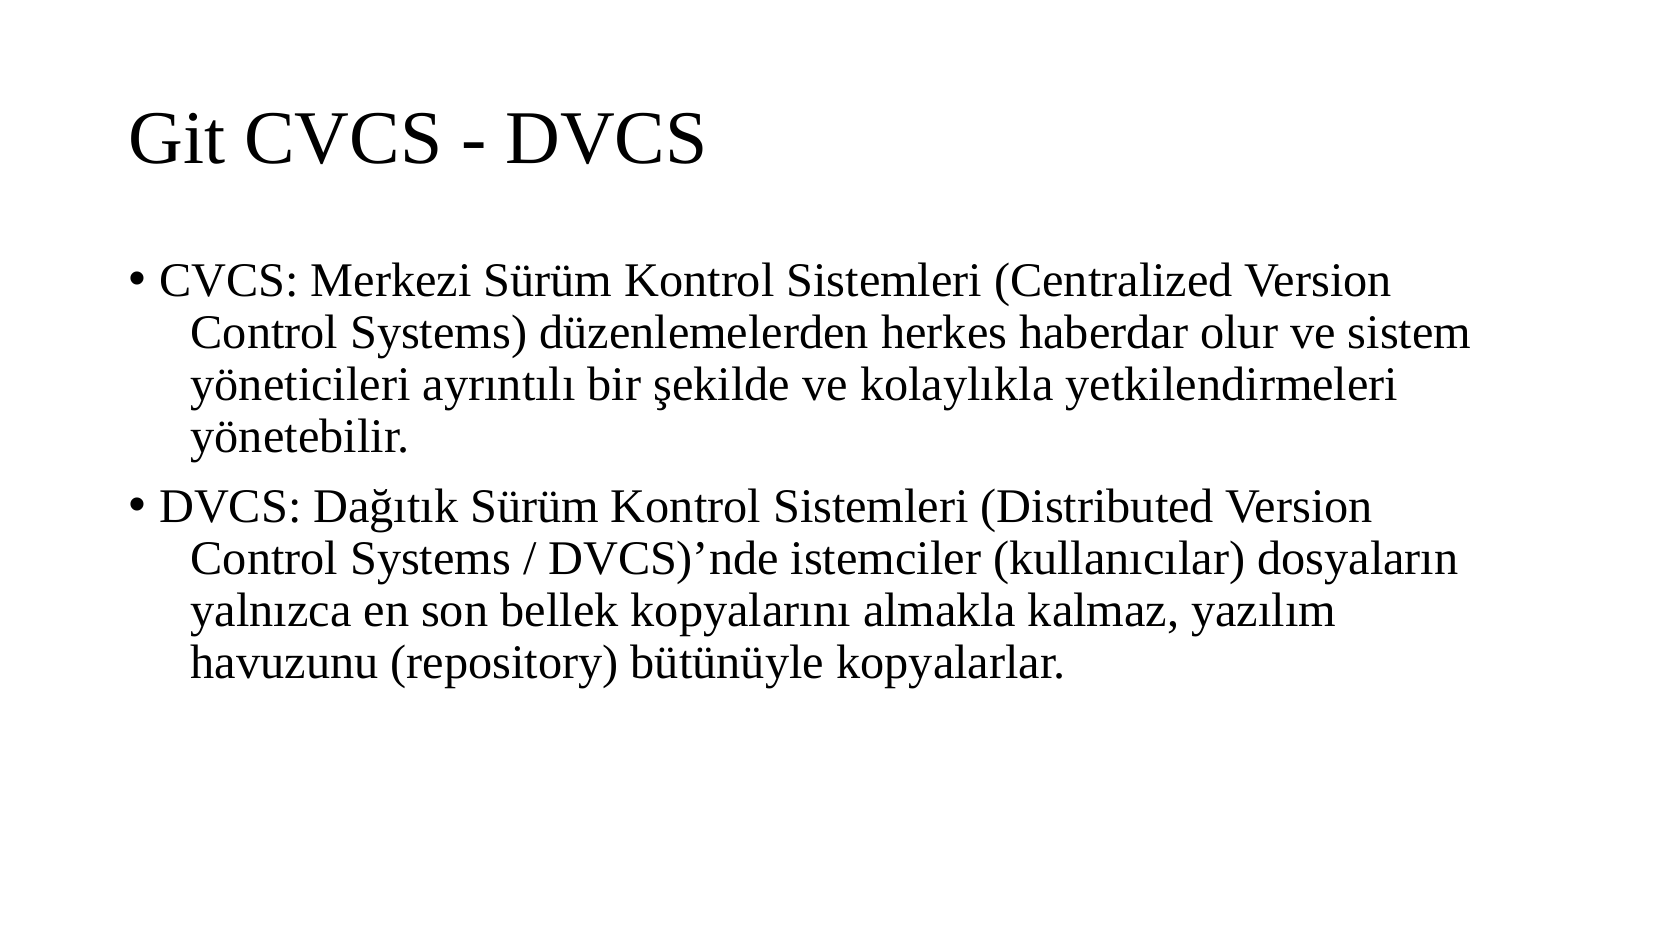

# Git CVCS - DVCS
CVCS: Merkezi Sürüm Kontrol Sistemleri (Centralized Version Control Systems) düzenlemelerden herkes haberdar olur ve sistem yöneticileri ayrıntılı bir şekilde ve kolaylıkla yetkilendirmeleri yönetebilir.
DVCS: Dağıtık Sürüm Kontrol Sistemleri (Distributed Version Control Systems / DVCS)’nde istemciler (kullanıcılar) dosyaların yalnızca en son bellek kopyalarını almakla kalmaz, yazılım havuzunu (repository) bütünüyle kopyalarlar.